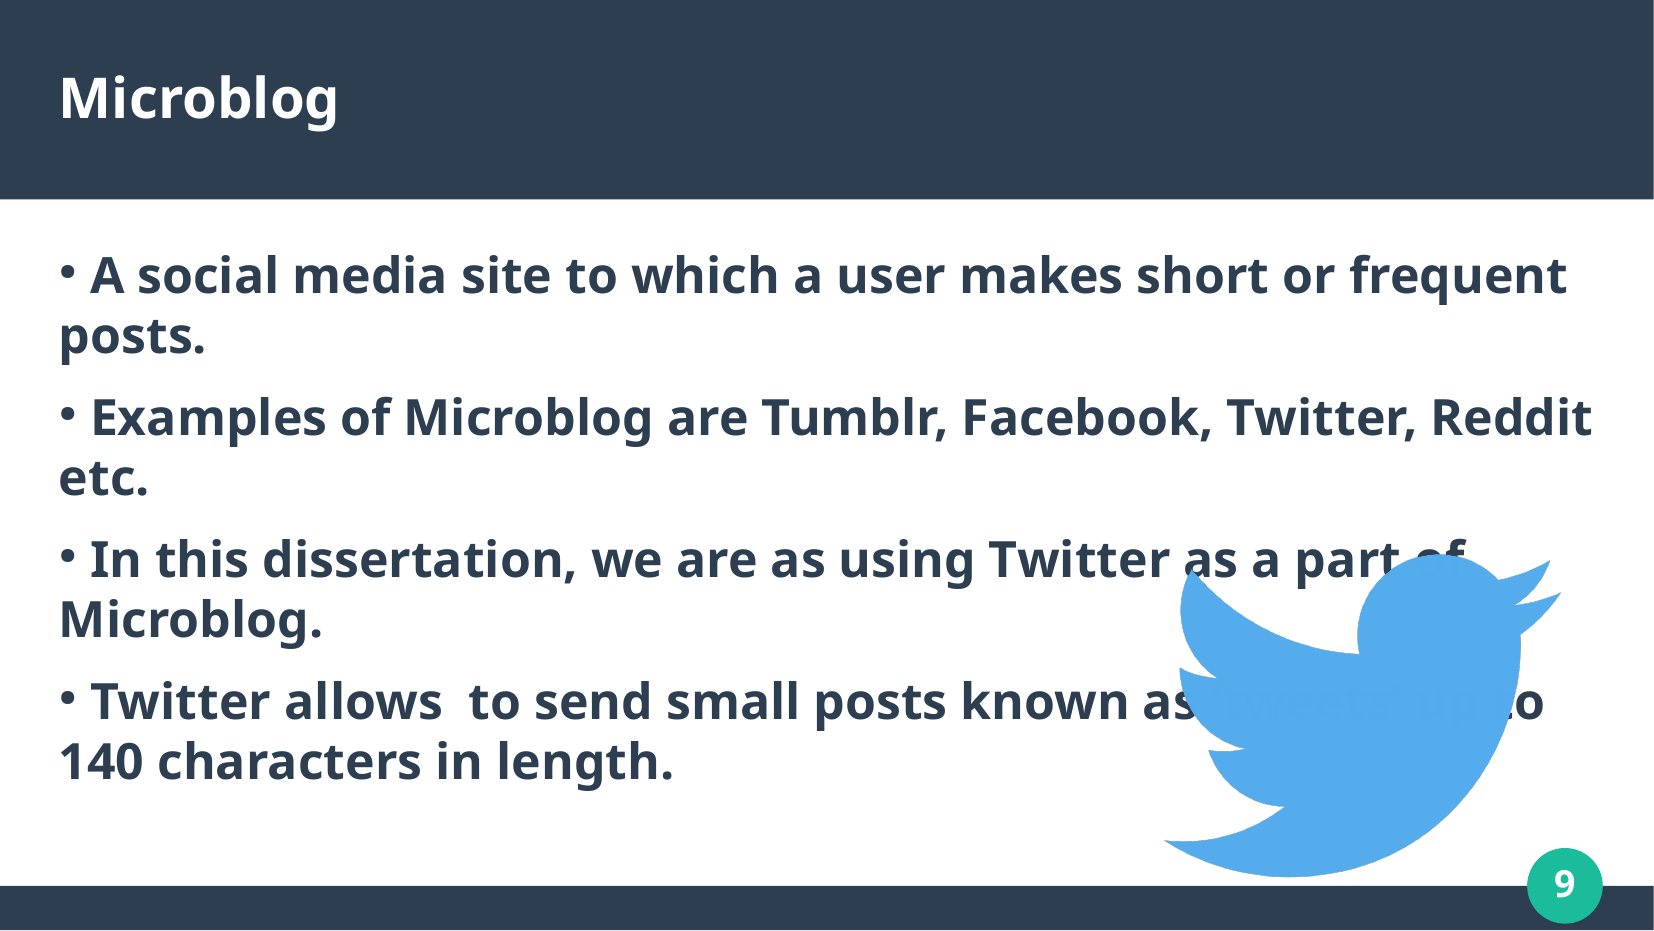

# Microblog
 A social media site to which a user makes short or frequent posts.
 Examples of Microblog are Tumblr, Facebook, Twitter, Reddit etc.
 In this dissertation, we are as using Twitter as a part of Microblog.
 Twitter allows to send small posts known as ‘tweets’ up to 140 characters in length.